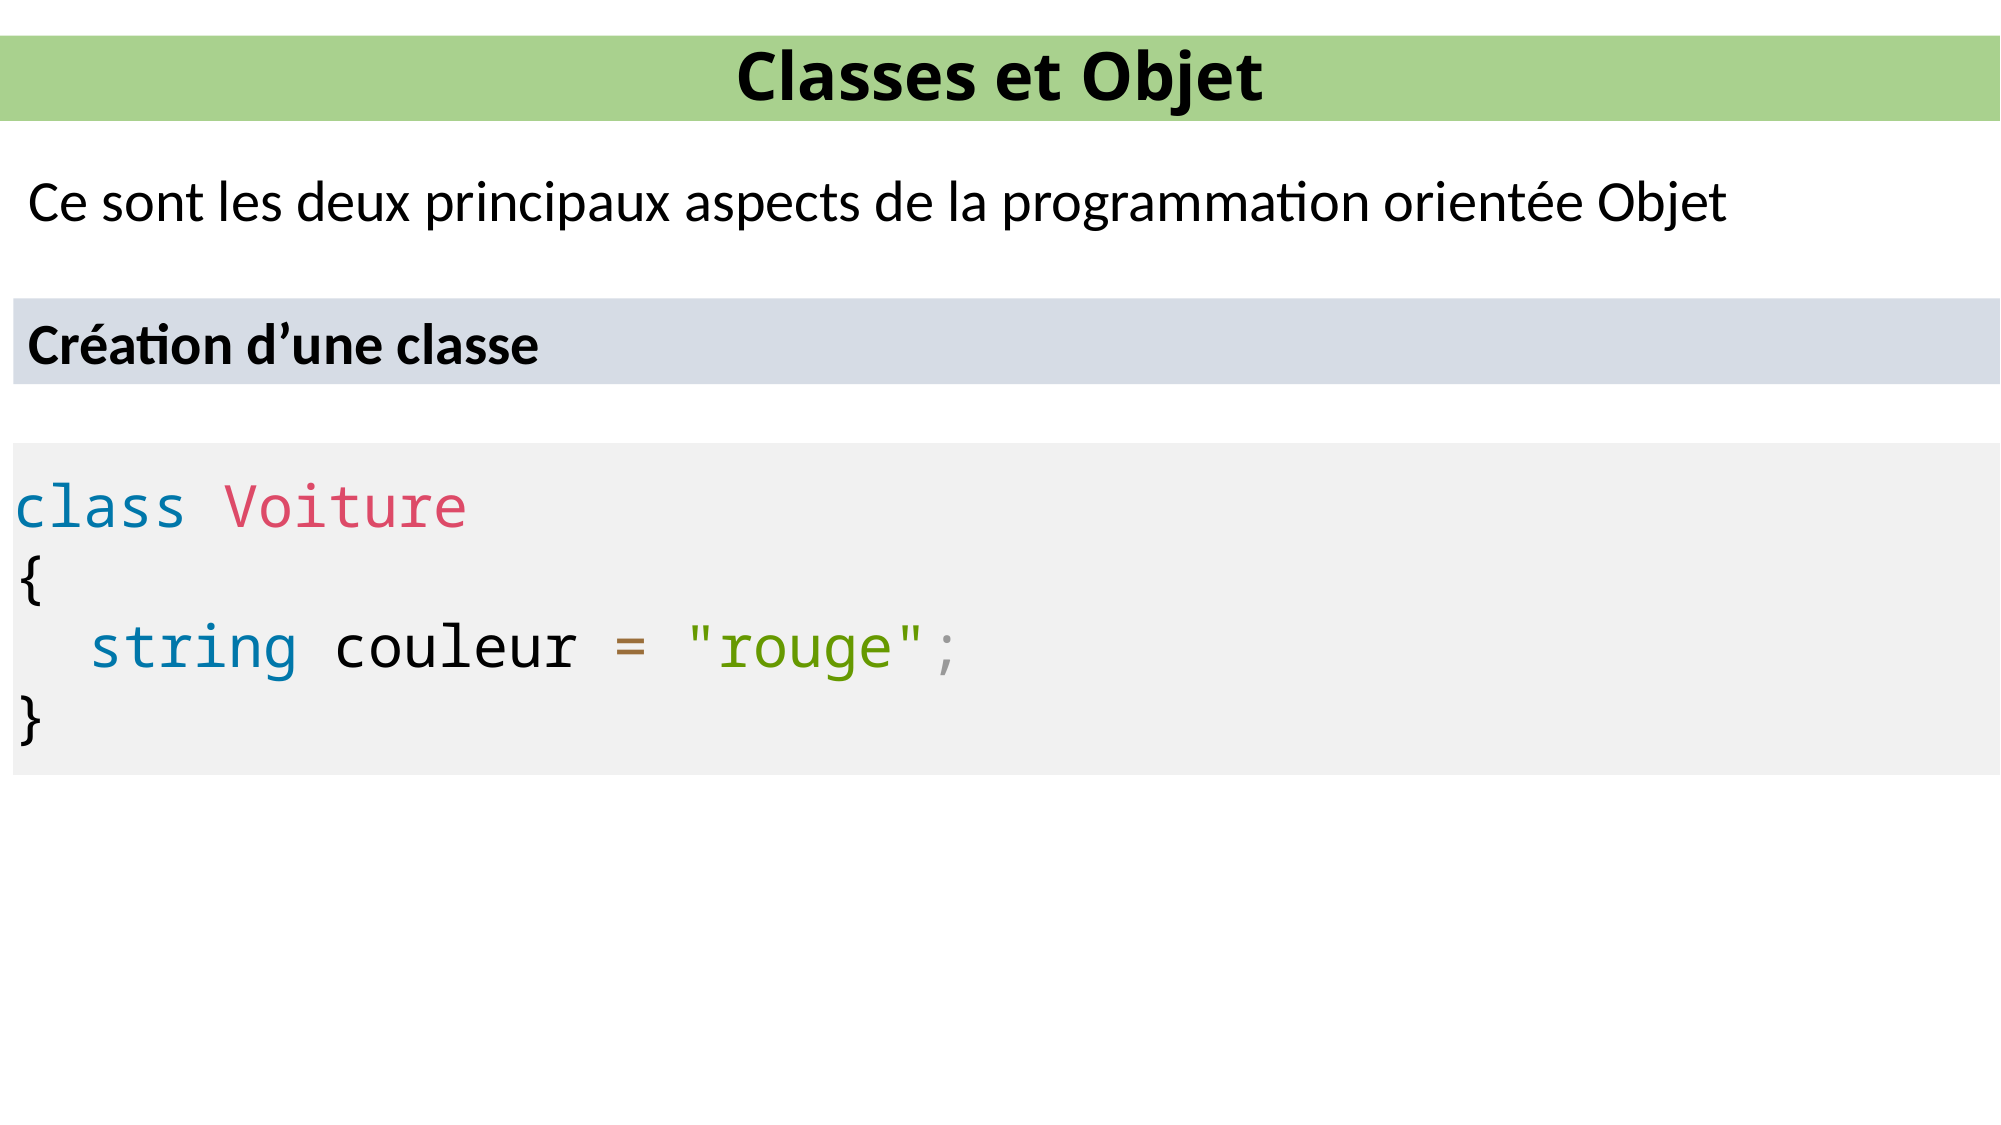

# Classes et Objet
Ce sont les deux principaux aspects de la programmation orientée Objet
Création d’une classe
class Voiture
{
	string couleur = "rouge";
}